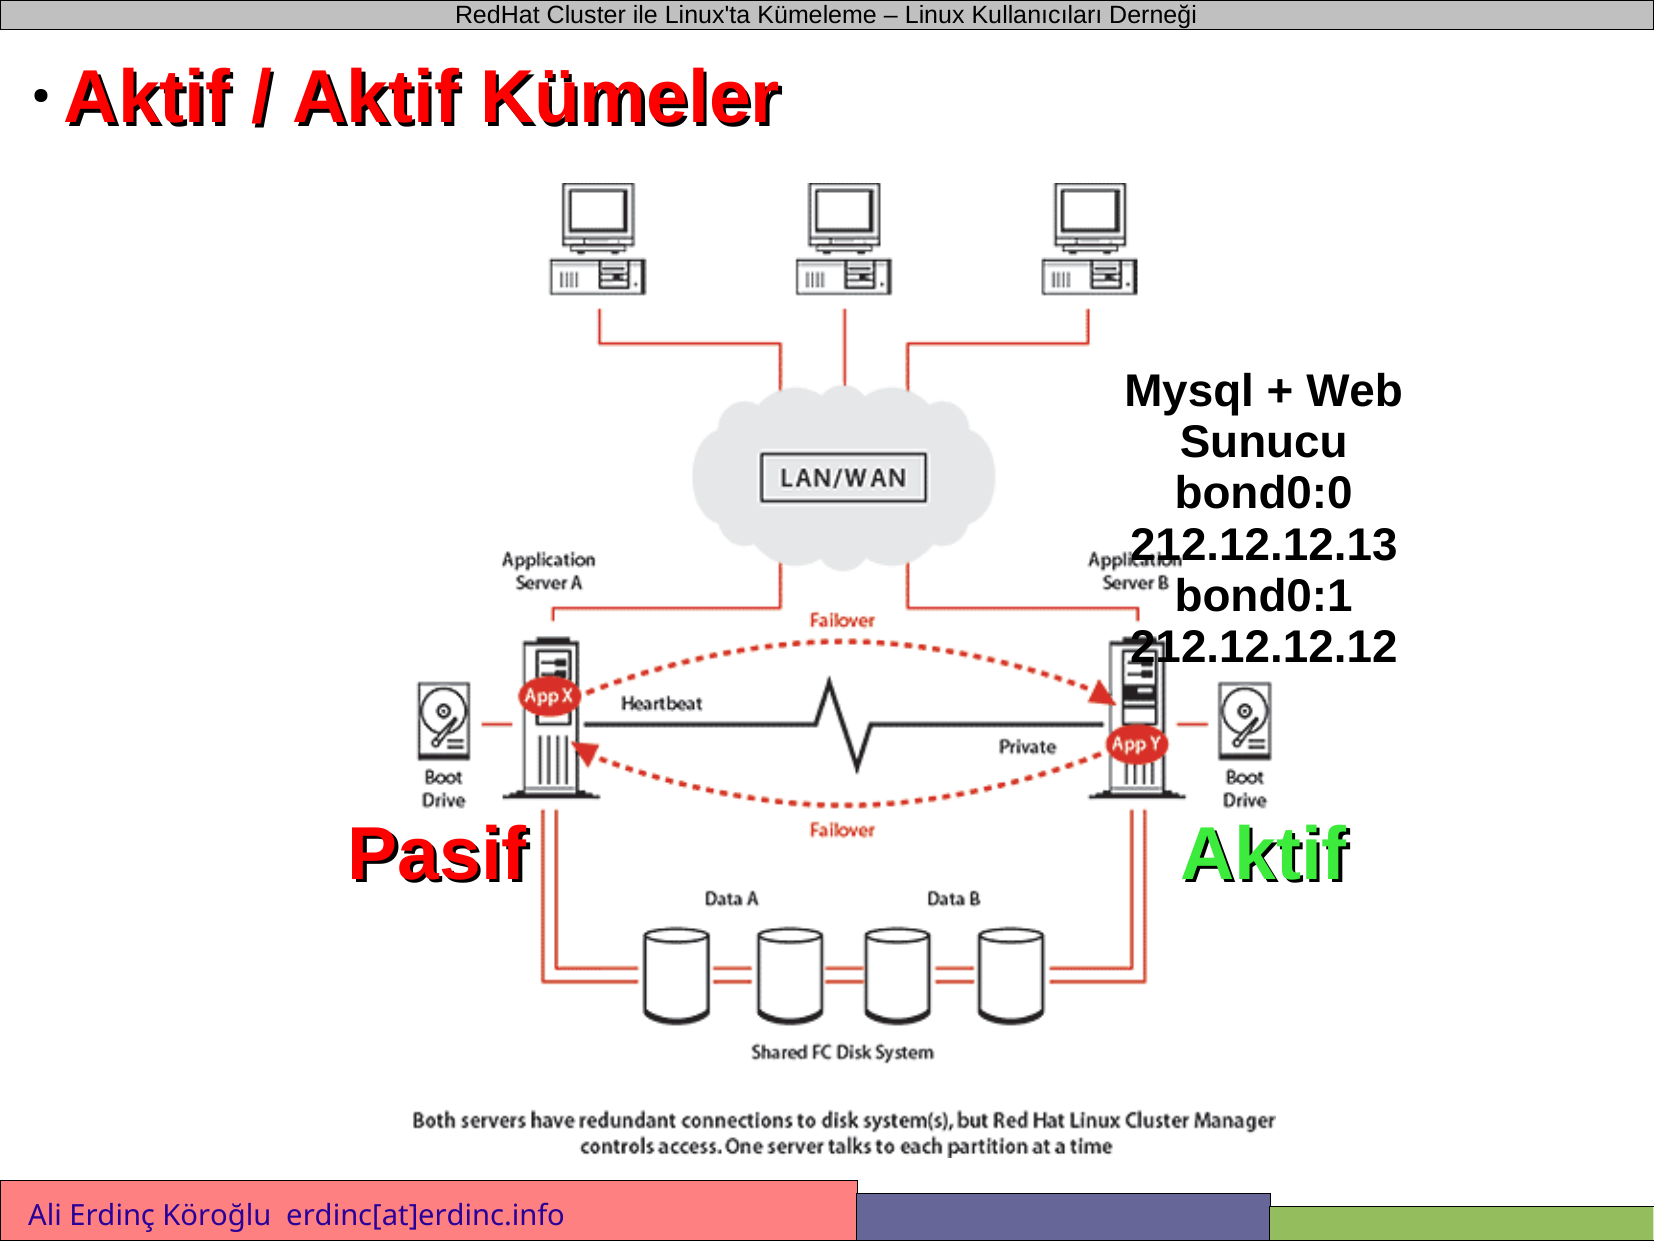

RedHat Cluster ile Linux'ta Kümeleme – Linux Kullanıcıları Derneği
 Aktif / Aktif Kümeler
Mysql + Web Sunucu
bond0:0 212.12.12.13
bond0:1 212.12.12.12
 Pasif
 Aktif
Ali Erdinç Köroğlu erdinc[at]erdinc.info http://www.erdinc.info